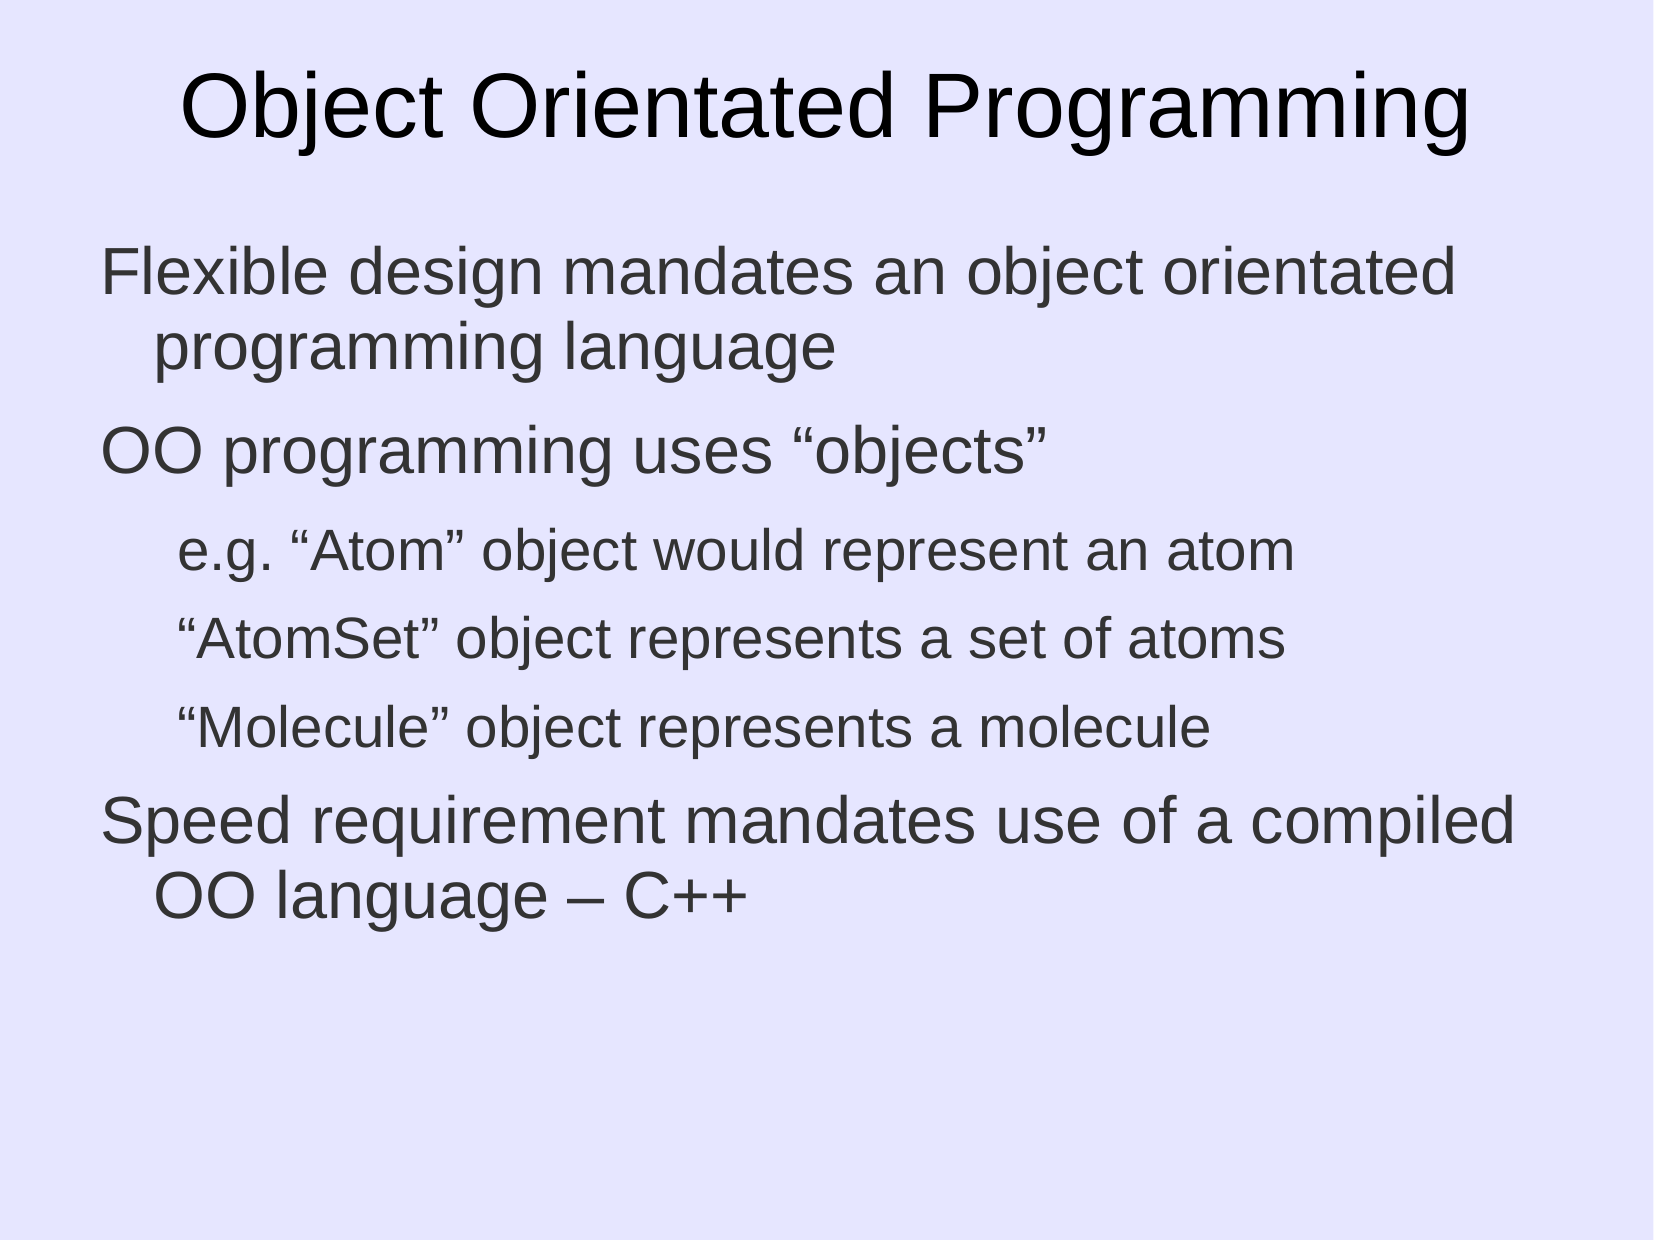

# Object Orientated Programming
Flexible design mandates an object orientated programming language
OO programming uses “objects”
e.g. “Atom” object would represent an atom
“AtomSet” object represents a set of atoms
“Molecule” object represents a molecule
Speed requirement mandates use of a compiled OO language – C++